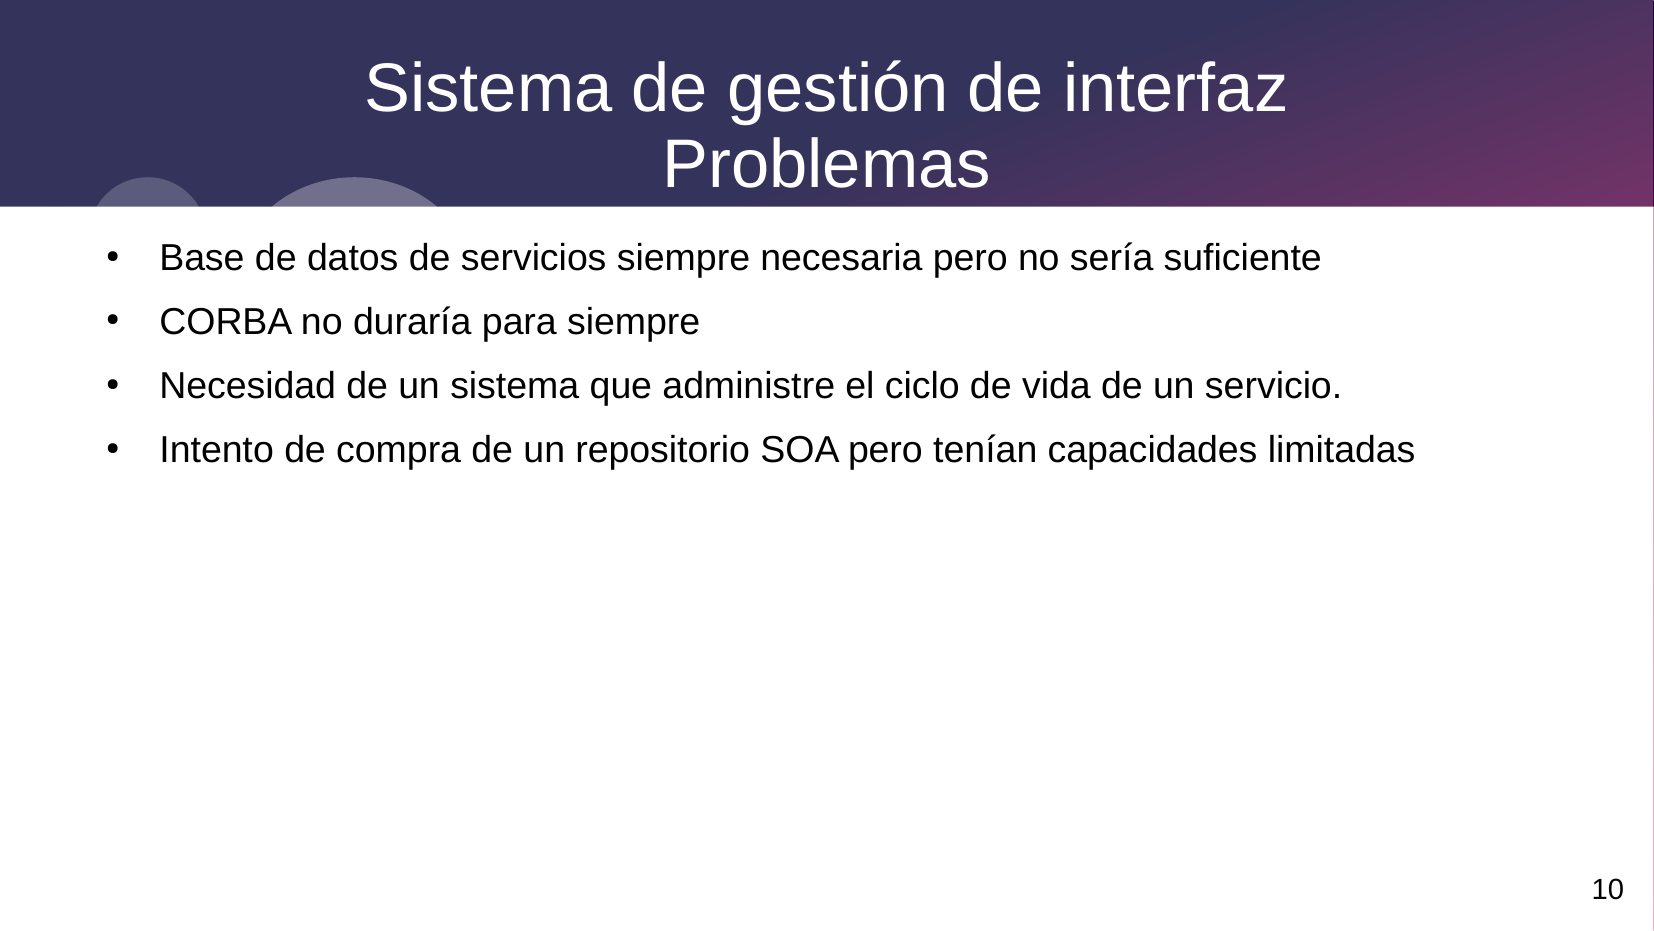

# Sistema de gestión de interfaz Problemas
Base de datos de servicios siempre necesaria pero no sería suficiente
CORBA no duraría para siempre
Necesidad de un sistema que administre el ciclo de vida de un servicio.
Intento de compra de un repositorio SOA pero tenían capacidades limitadas